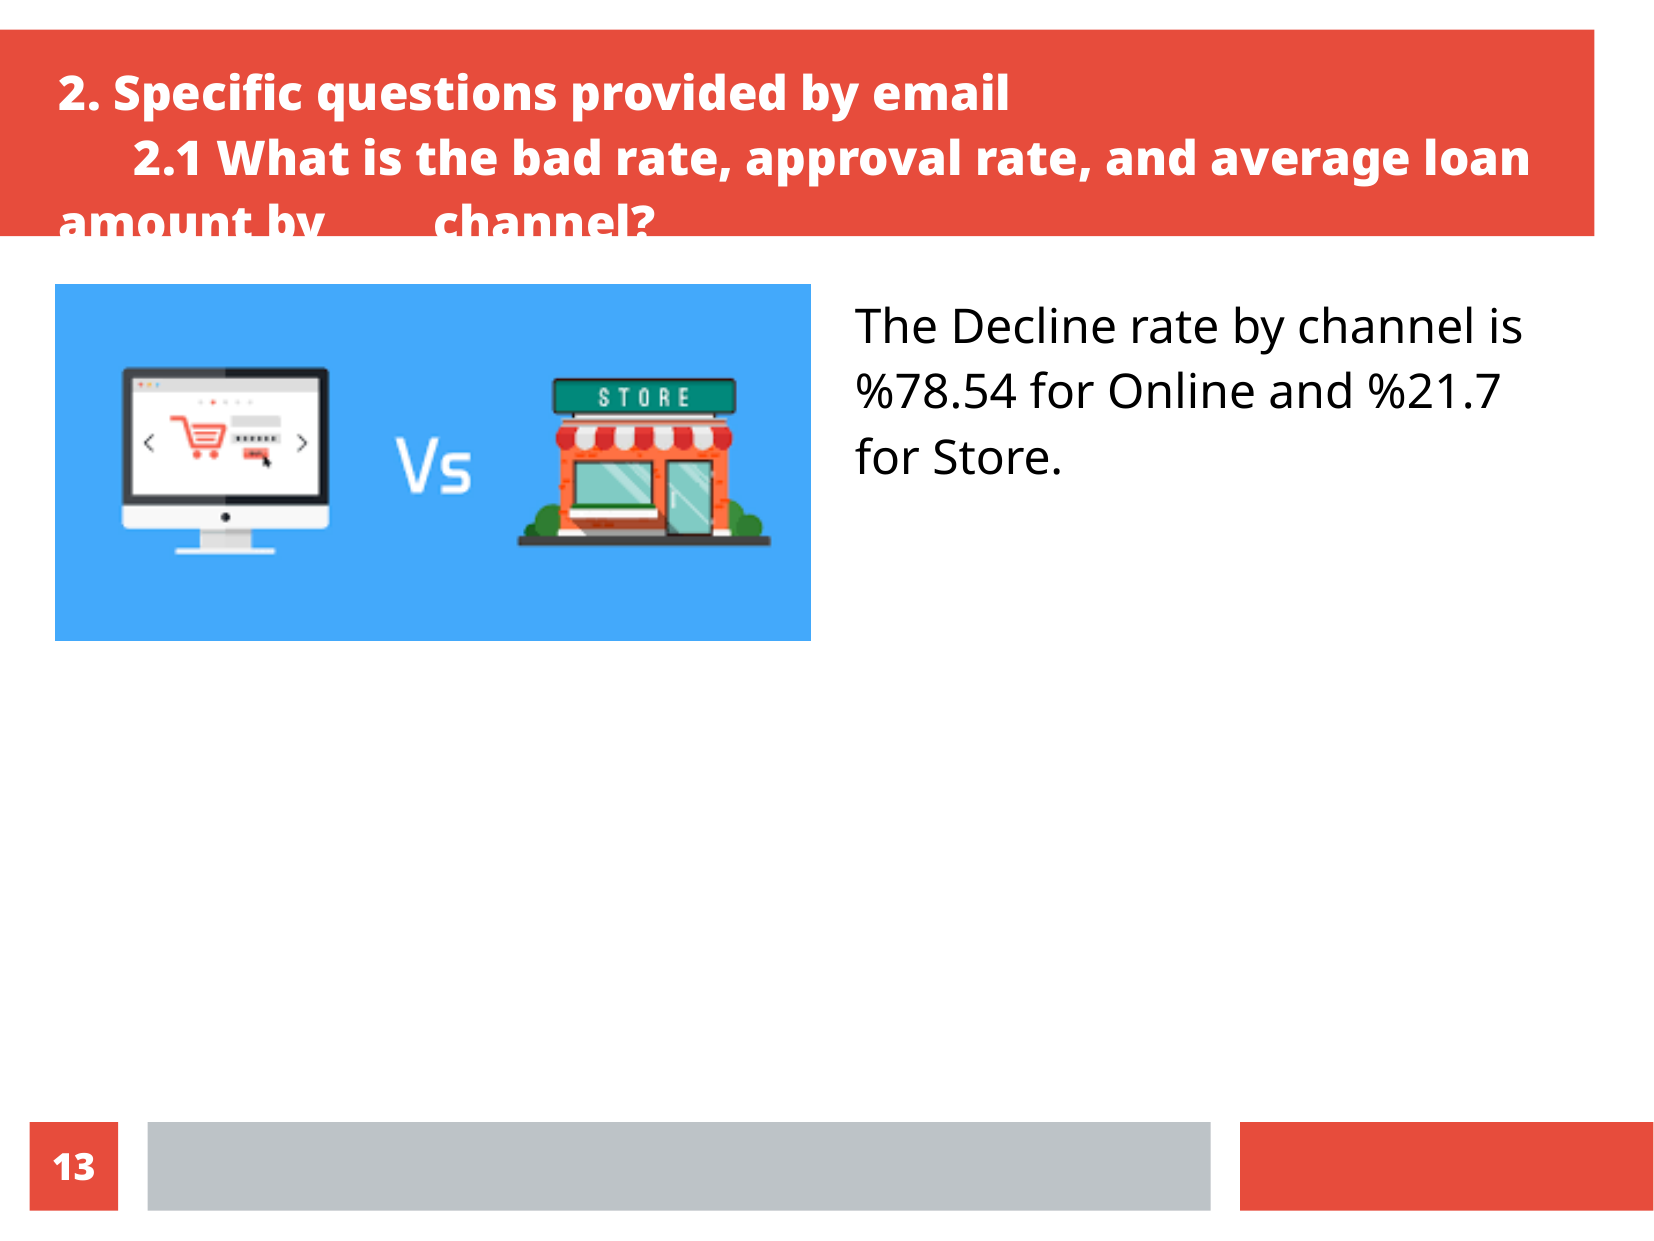

# 2. Specific questions provided by email 2.1 What is the bad rate, approval rate, and average loan amount by 		channel?
The Decline rate by channel is %78.54 for Online and %21.7 for Store.
13